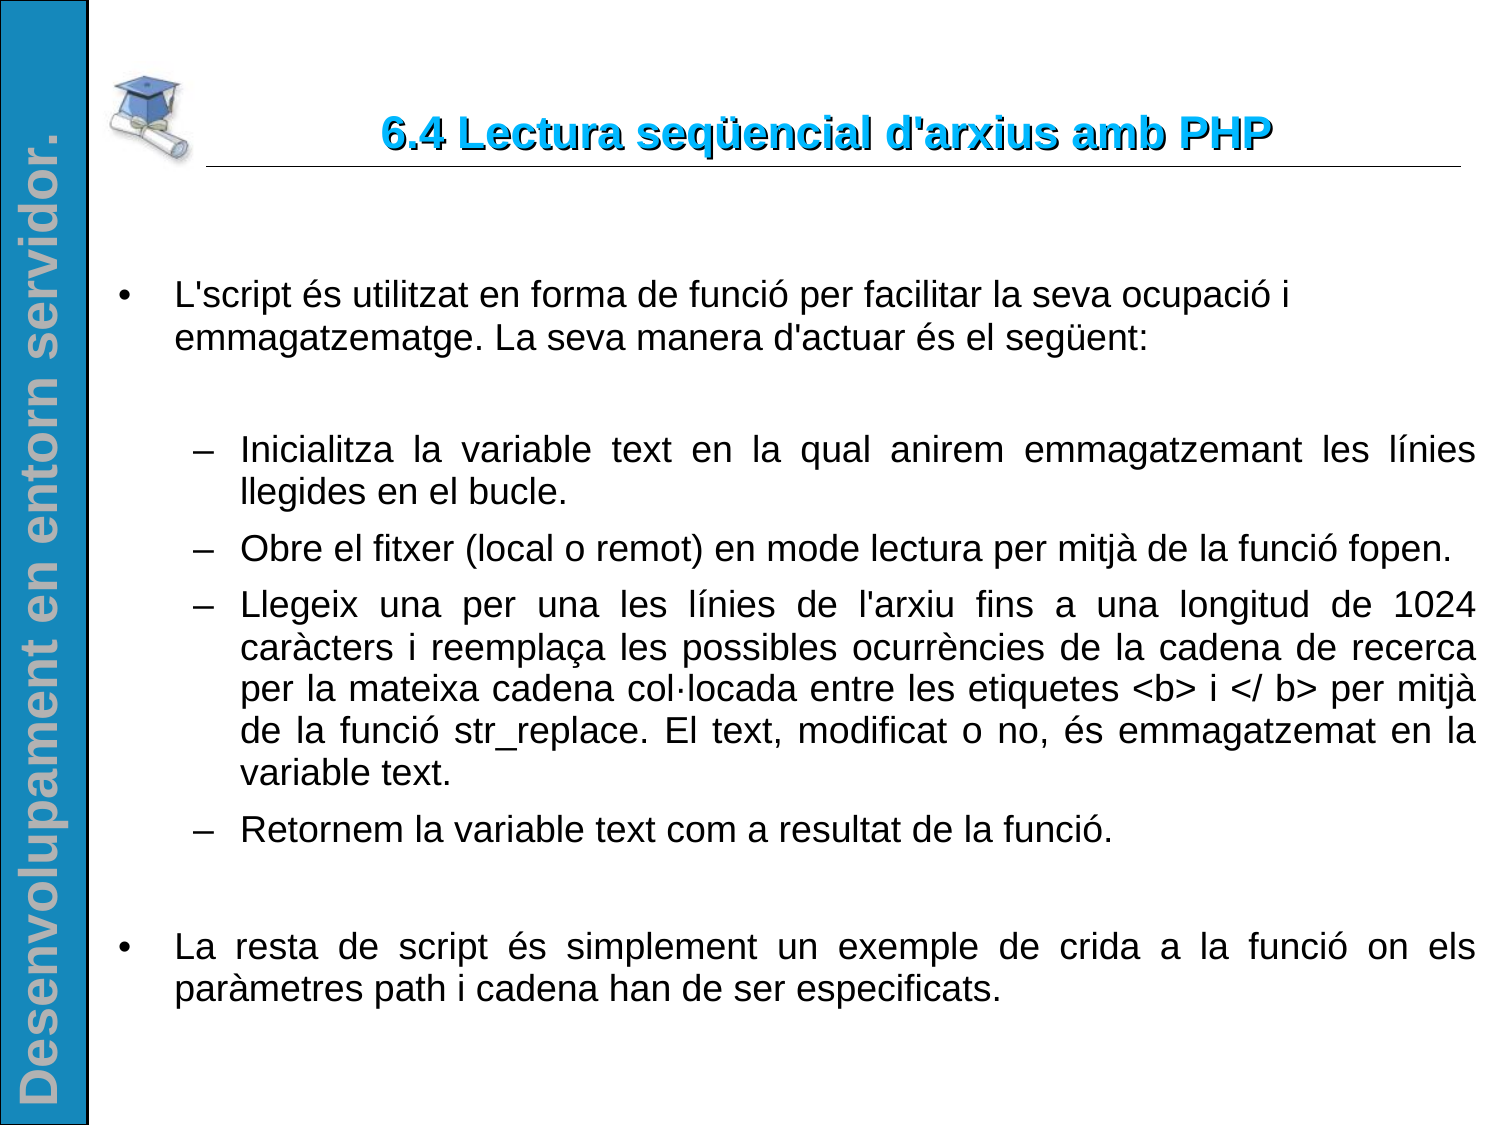

# 6.4 Lectura seqüencial d'arxius amb PHP
L'script és utilitzat en forma de funció per facilitar la seva ocupació i emmagatzematge. La seva manera d'actuar és el següent:
Inicialitza la variable text en la qual anirem emmagatzemant les línies llegides en el bucle.
Obre el fitxer (local o remot) en mode lectura per mitjà de la funció fopen.
Llegeix una per una les línies de l'arxiu fins a una longitud de 1024 caràcters i reemplaça les possibles ocurrències de la cadena de recerca per la mateixa cadena col·locada entre les etiquetes <b> i </ b> per mitjà de la funció str_replace. El text, modificat o no, és emmagatzemat en la variable text.
Retornem la variable text com a resultat de la funció.
La resta de script és simplement un exemple de crida a la funció on els paràmetres path i cadena han de ser especificats.